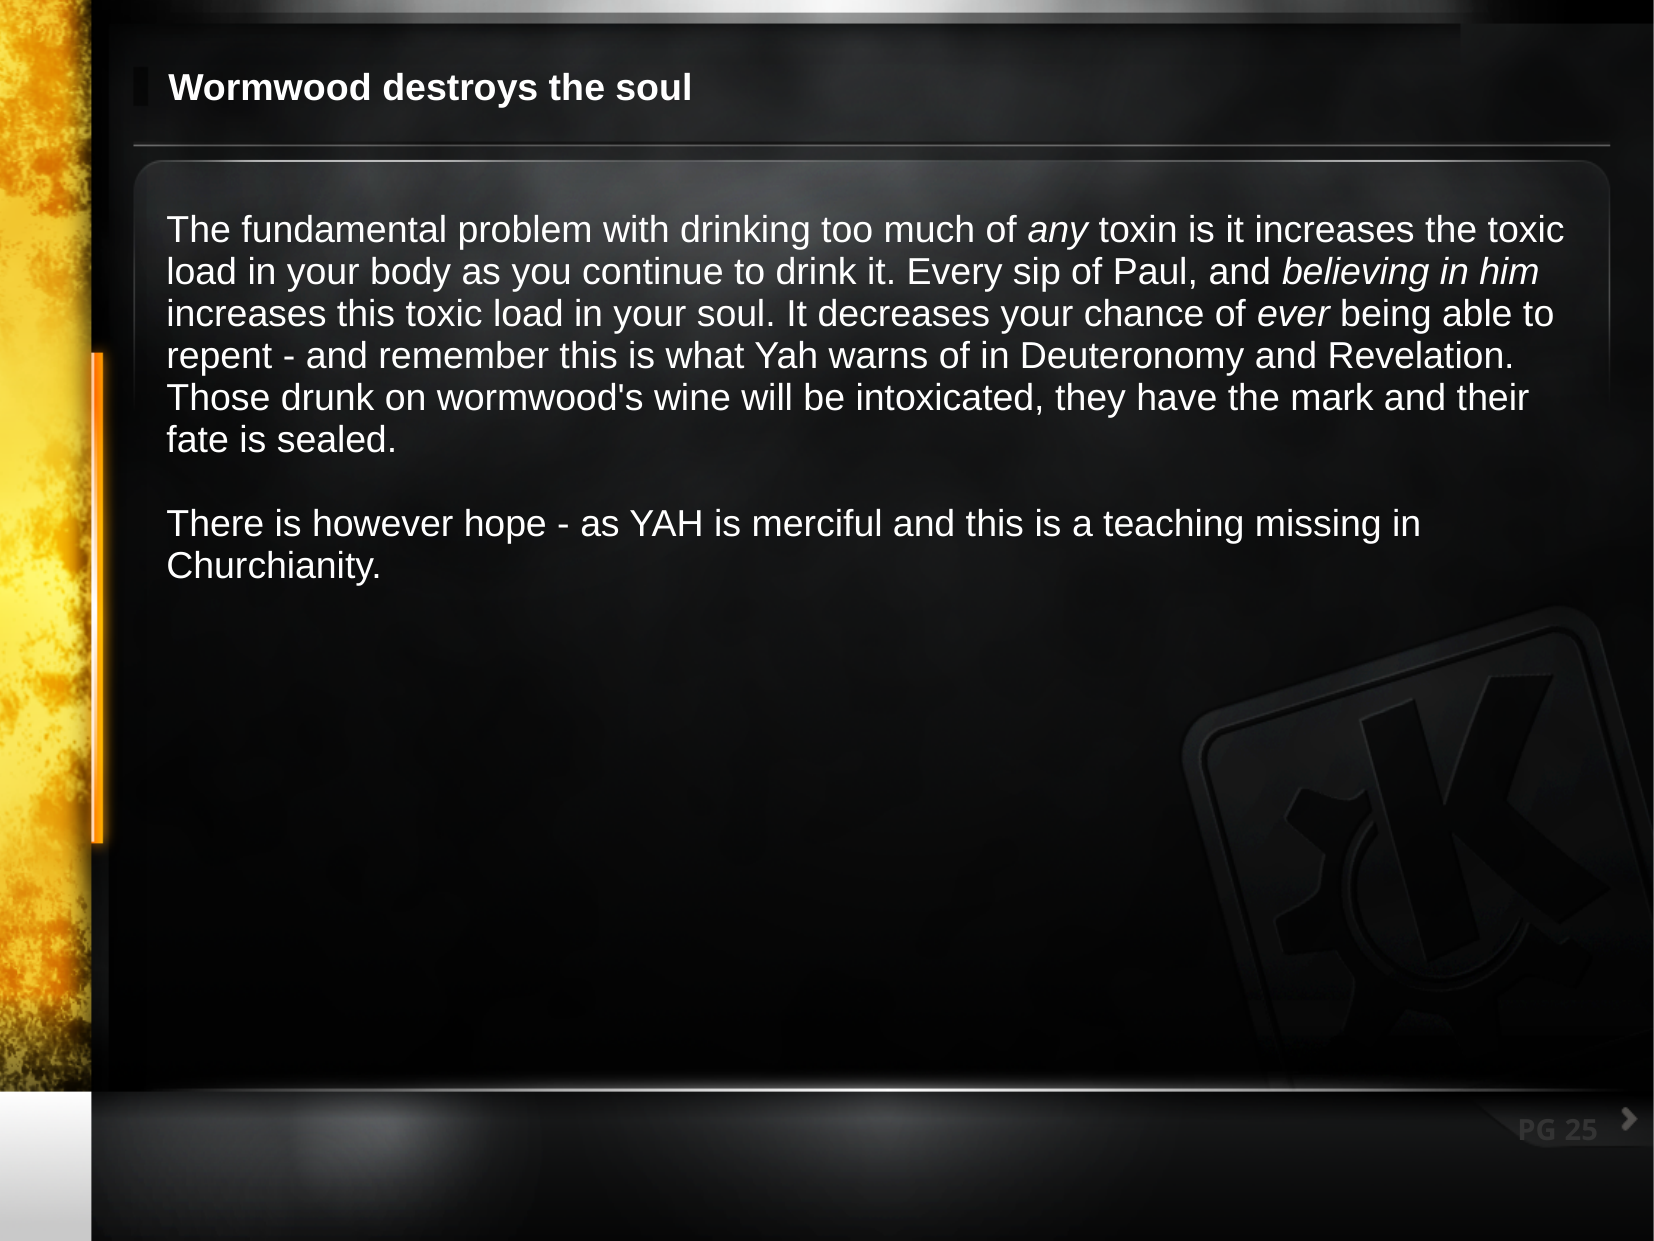

Wormwood destroys the soul
The fundamental problem with drinking too much of any toxin is it increases the toxic load in your body as you continue to drink it. Every sip of Paul, and believing in him increases this toxic load in your soul. It decreases your chance of ever being able to repent - and remember this is what Yah warns of in Deuteronomy and Revelation. Those drunk on wormwood's wine will be intoxicated, they have the mark and their fate is sealed.
There is however hope - as YAH is merciful and this is a teaching missing in Churchianity.